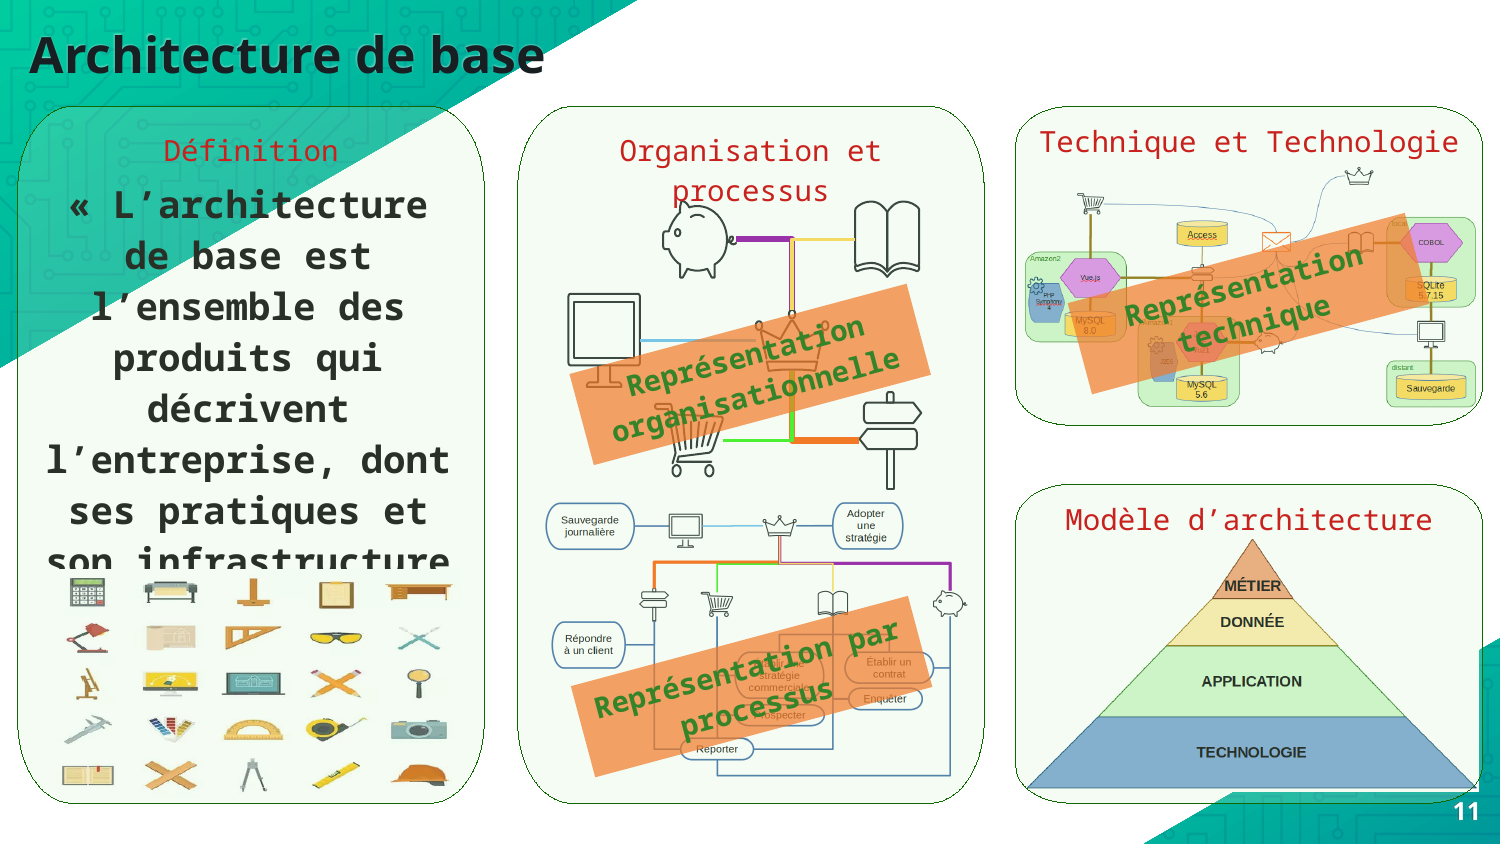

# Architecture de base
Définition
« L’architecture de base est l’ensemble des produits qui décrivent l’entreprise, dont ses pratiques et son infrastructure technique... »
Organisation et processus
Technique et Technologie
Représentation technique
Représentation organisationnelle
Modèle d’architecture
Représentation par processus